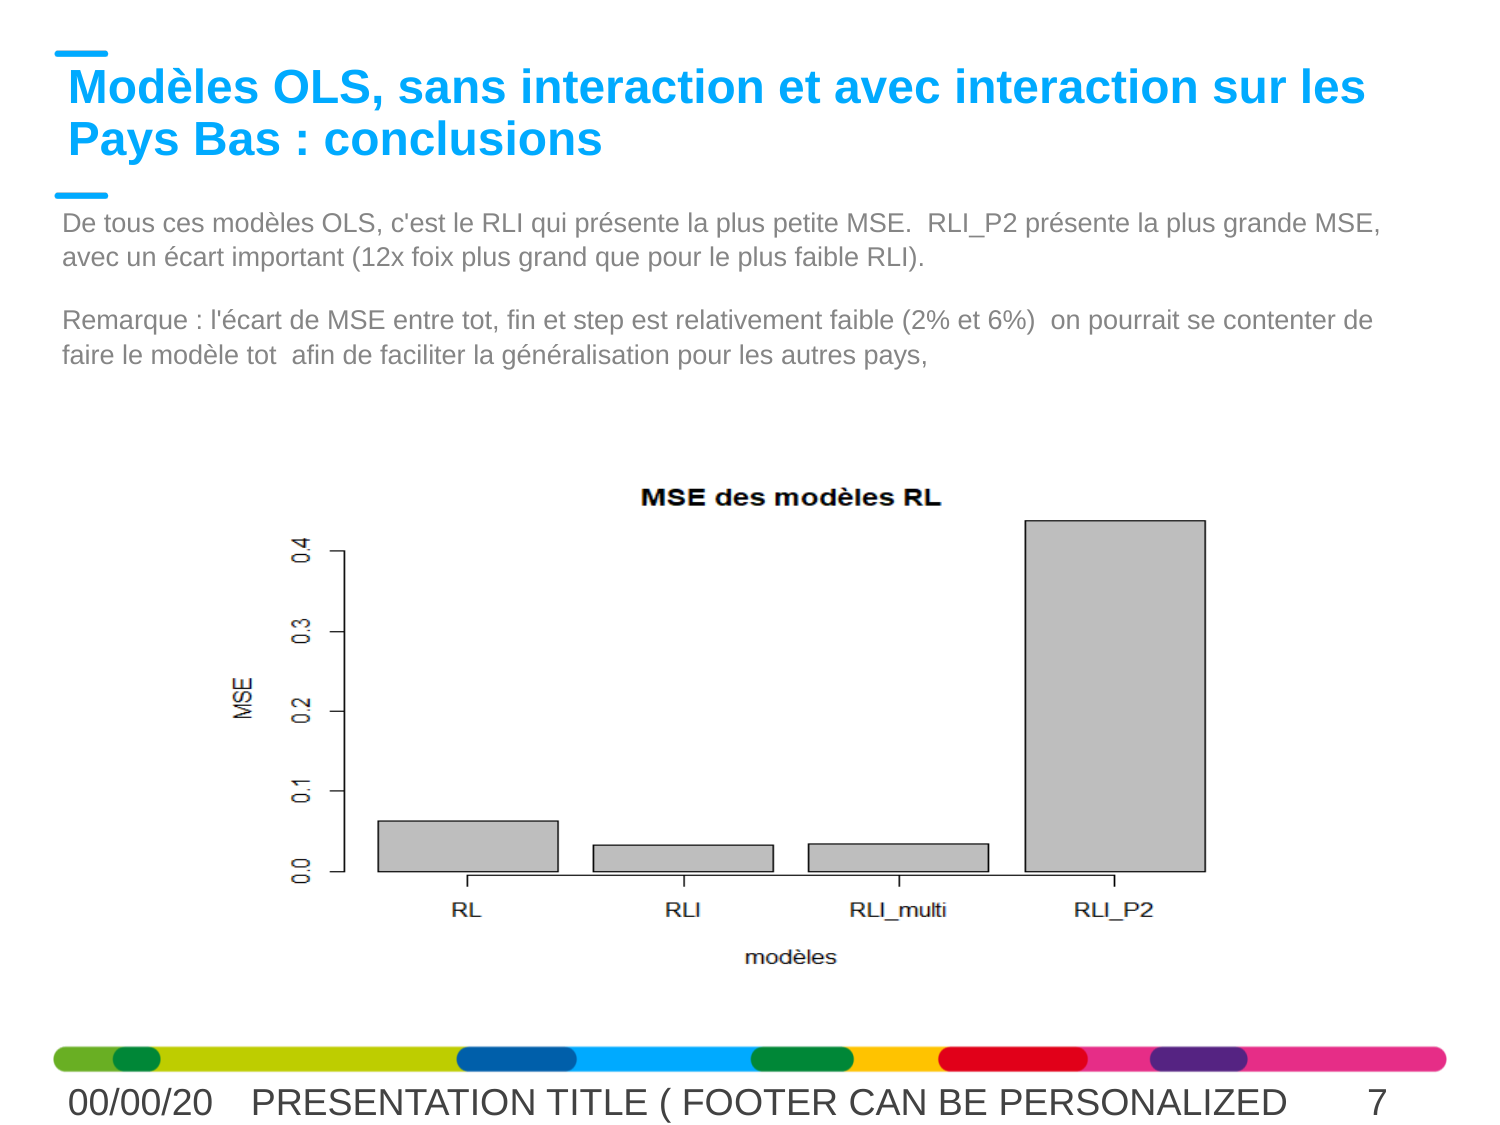

Modèles OLS, sans interaction et avec interaction sur les Pays Bas : conclusions
De tous ces modèles OLS, c'est le RLI qui présente la plus petite MSE. RLI_P2 présente la plus grande MSE, avec un écart important (12x foix plus grand que pour le plus faible RLI).
Remarque : l'écart de MSE entre tot, fin et step est relativement faible (2% et 6%) on pourrait se contenter de faire le modèle tot afin de faciliter la généralisation pour les autres pays,
#
00/00/2016
PRESENTATION TITLE ( FOOTER CAN BE PERSONALIZED AS FOLLOW: INSERT / HEADER AND FOOTER")